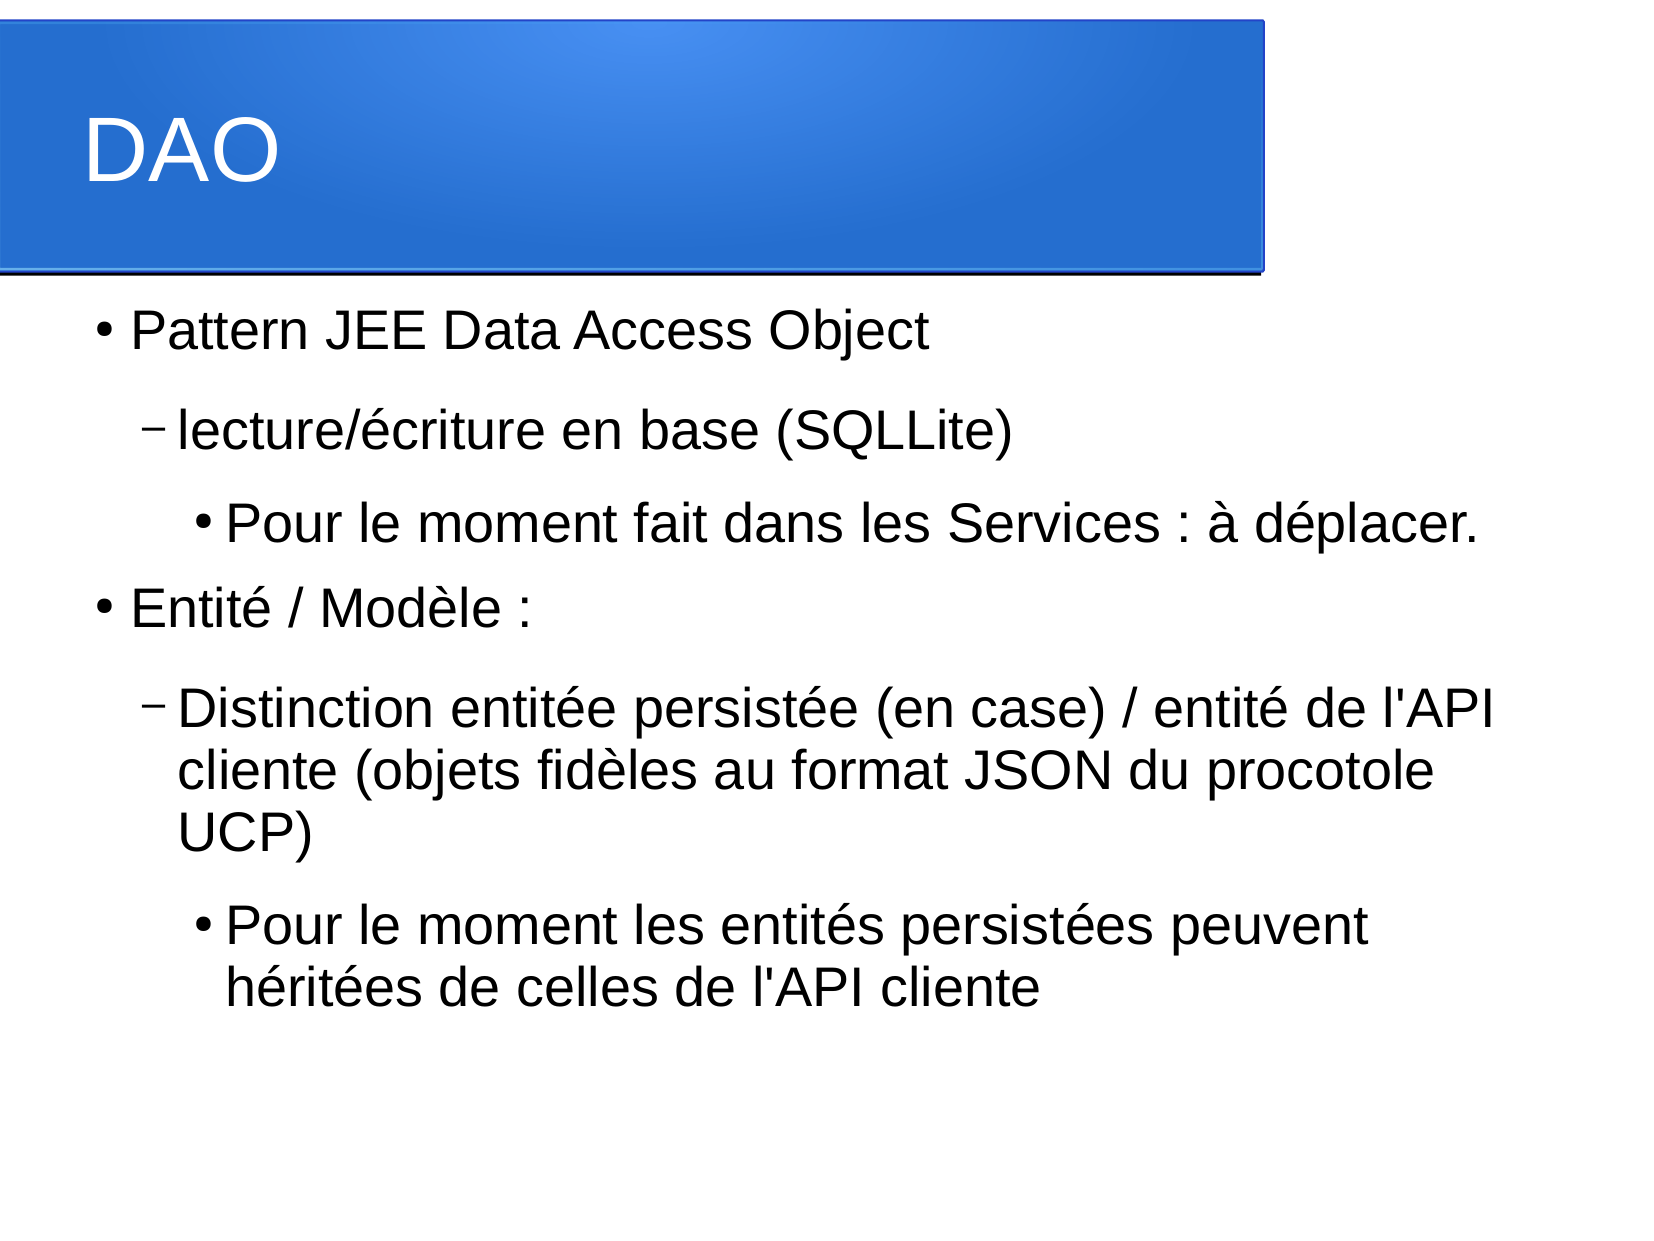

# DAO
Pattern JEE Data Access Object
lecture/écriture en base (SQLLite)
Pour le moment fait dans les Services : à déplacer.
Entité / Modèle :
Distinction entitée persistée (en case) / entité de l'API cliente (objets fidèles au format JSON du procotole UCP)
Pour le moment les entités persistées peuvent héritées de celles de l'API cliente